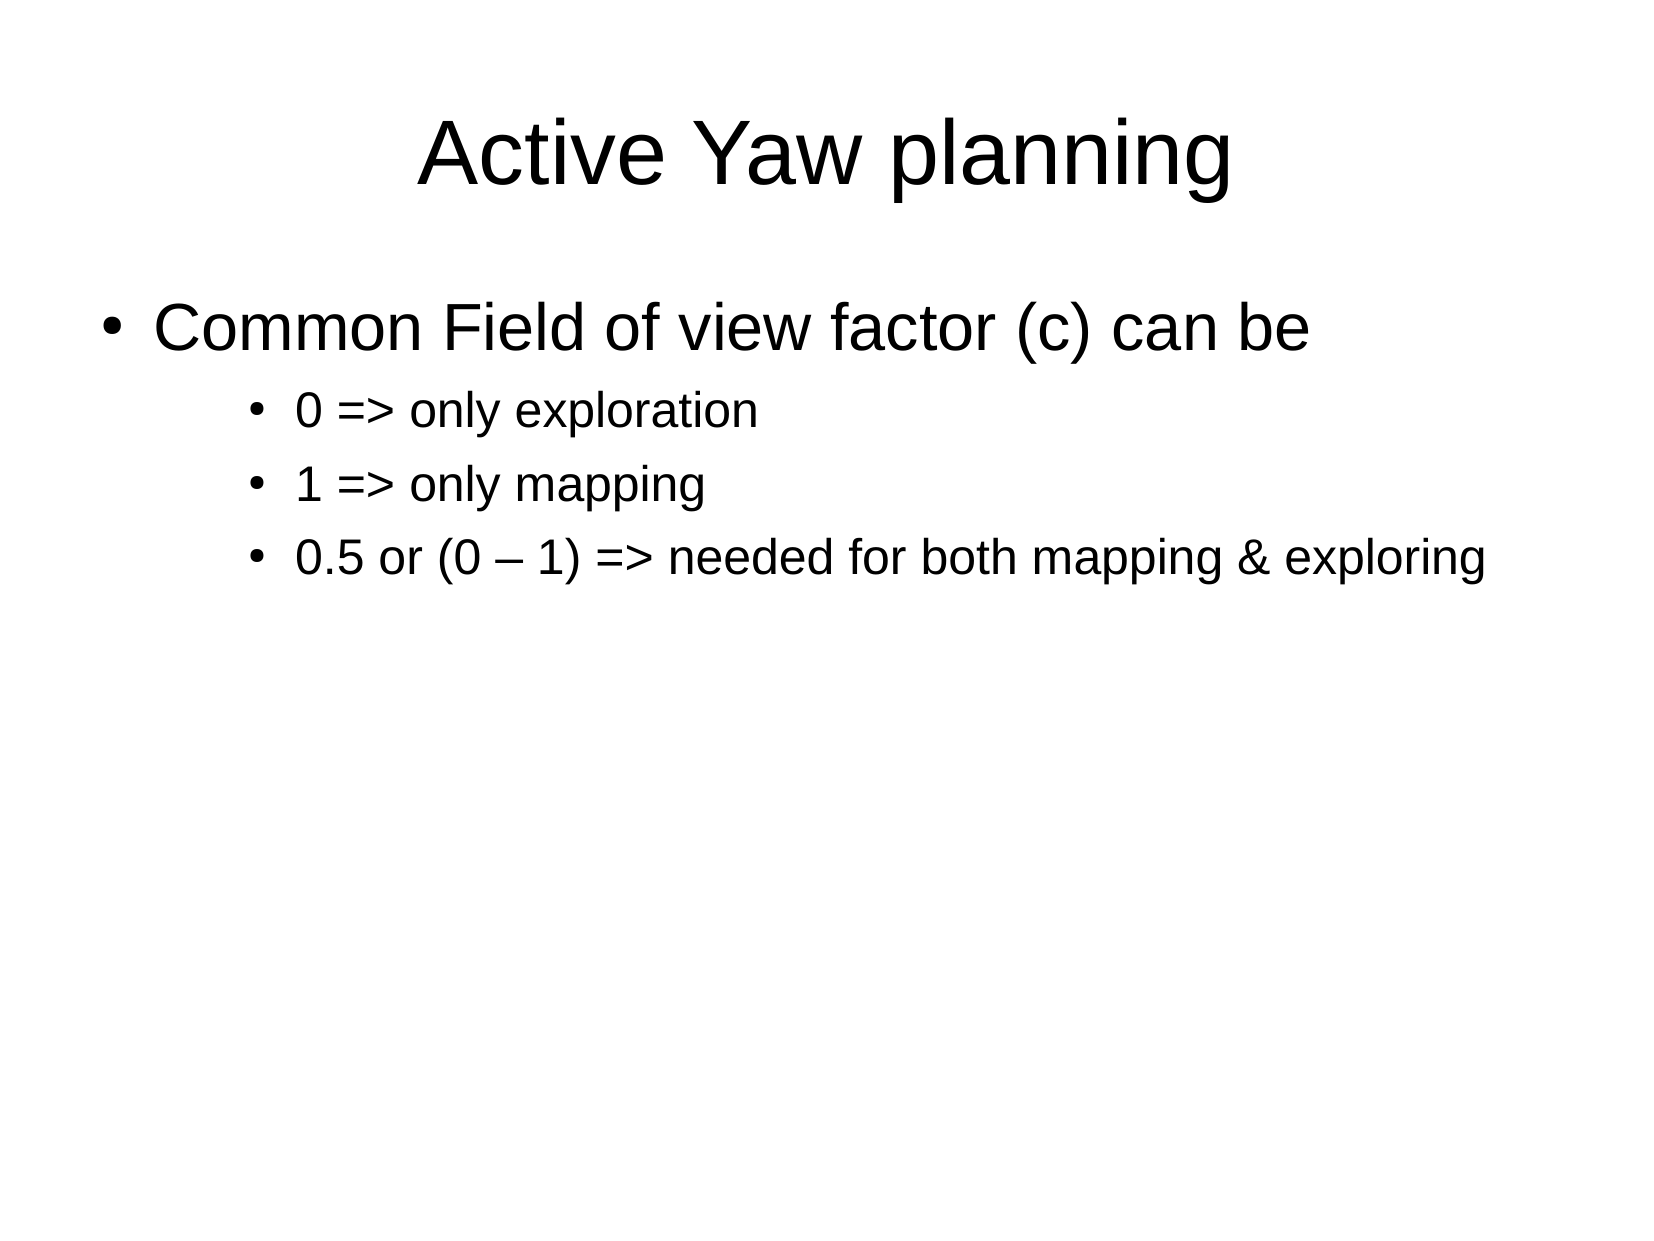

# Active Yaw planning
Common Field of view factor (c) can be
0 => only exploration
1 => only mapping
0.5 or (0 – 1) => needed for both mapping & exploring